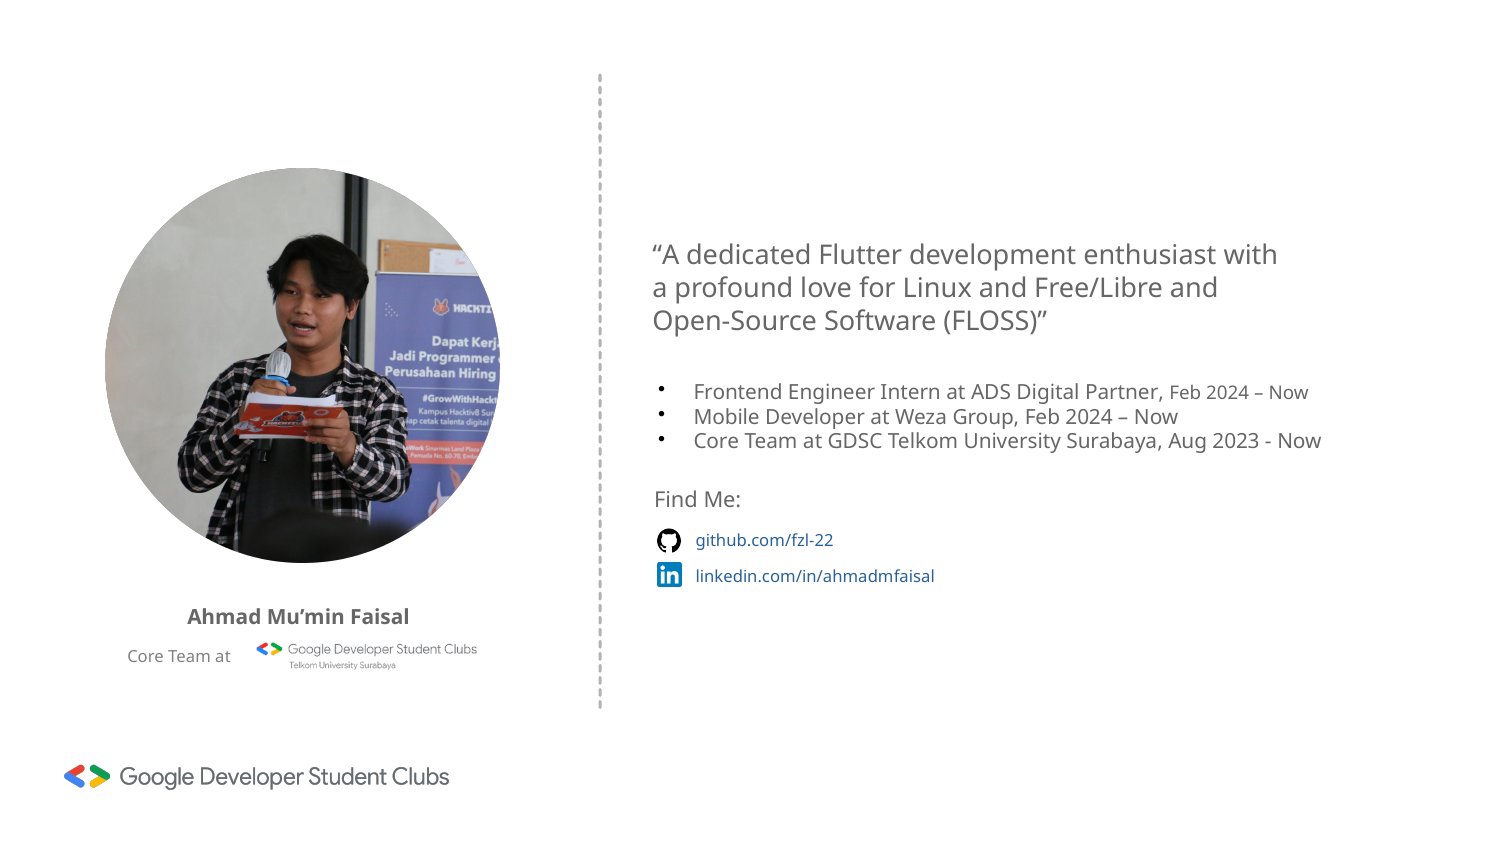

“A dedicated Flutter development enthusiast with
a profound love for Linux and Free/Libre and
Open-Source Software (FLOSS)”
Frontend Engineer Intern at ADS Digital Partner, Feb 2024 – Now
Mobile Developer at Weza Group, Feb 2024 – Now
Core Team at GDSC Telkom University Surabaya, Aug 2023 - Now
Find Me:
github.com/fzl-22
linkedin.com/in/ahmadmfaisal
# Ahmad Mu’min Faisal
Core Team at